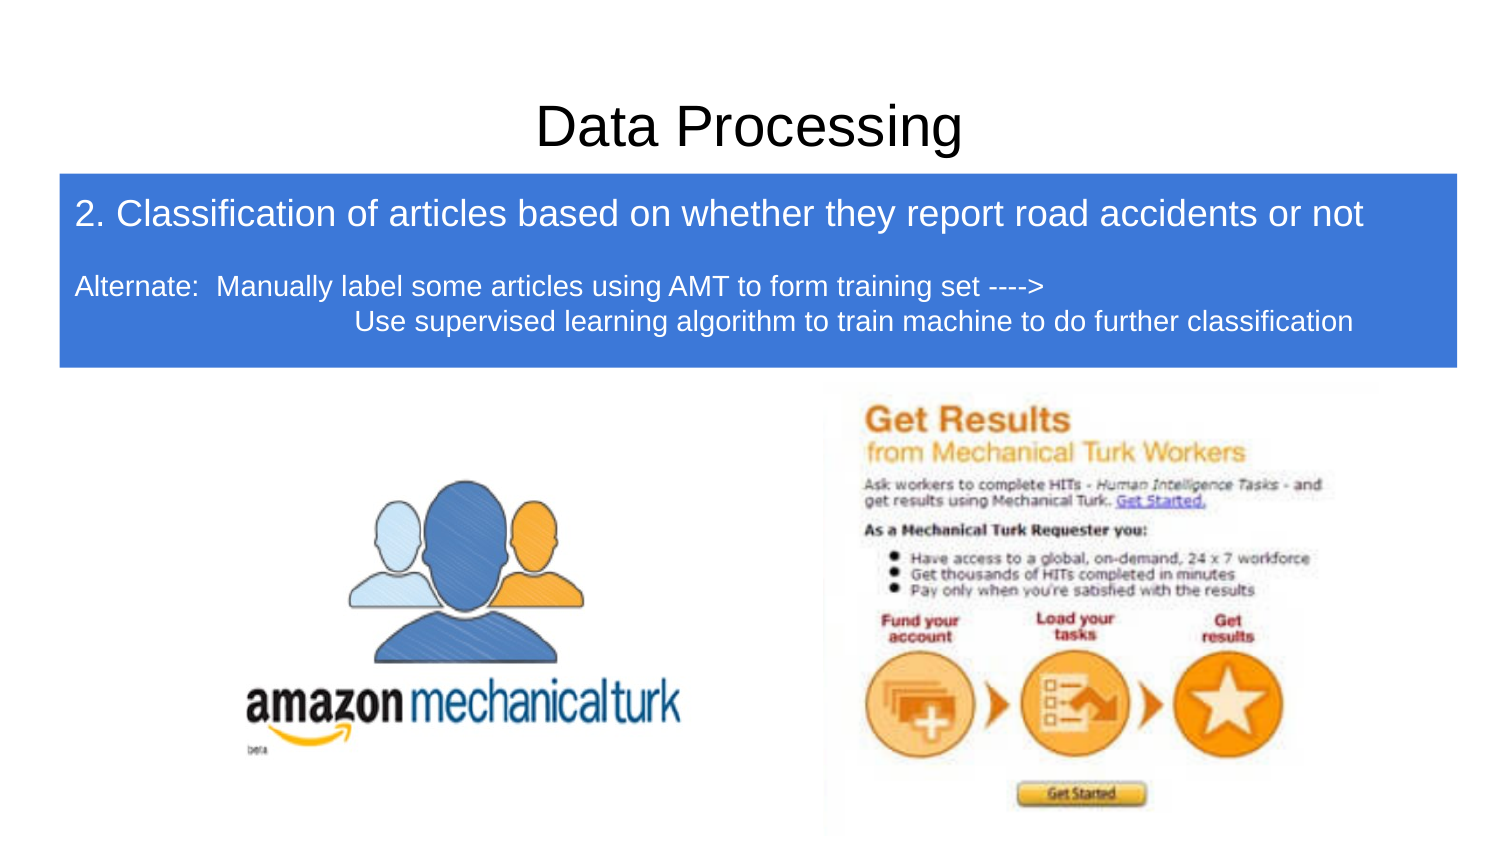

# Data Processing
2. Classification of articles based on whether they report road accidents or not
Alternate: Manually label some articles using AMT to form training set ----> Use supervised learning algorithm to train machine to do further classification